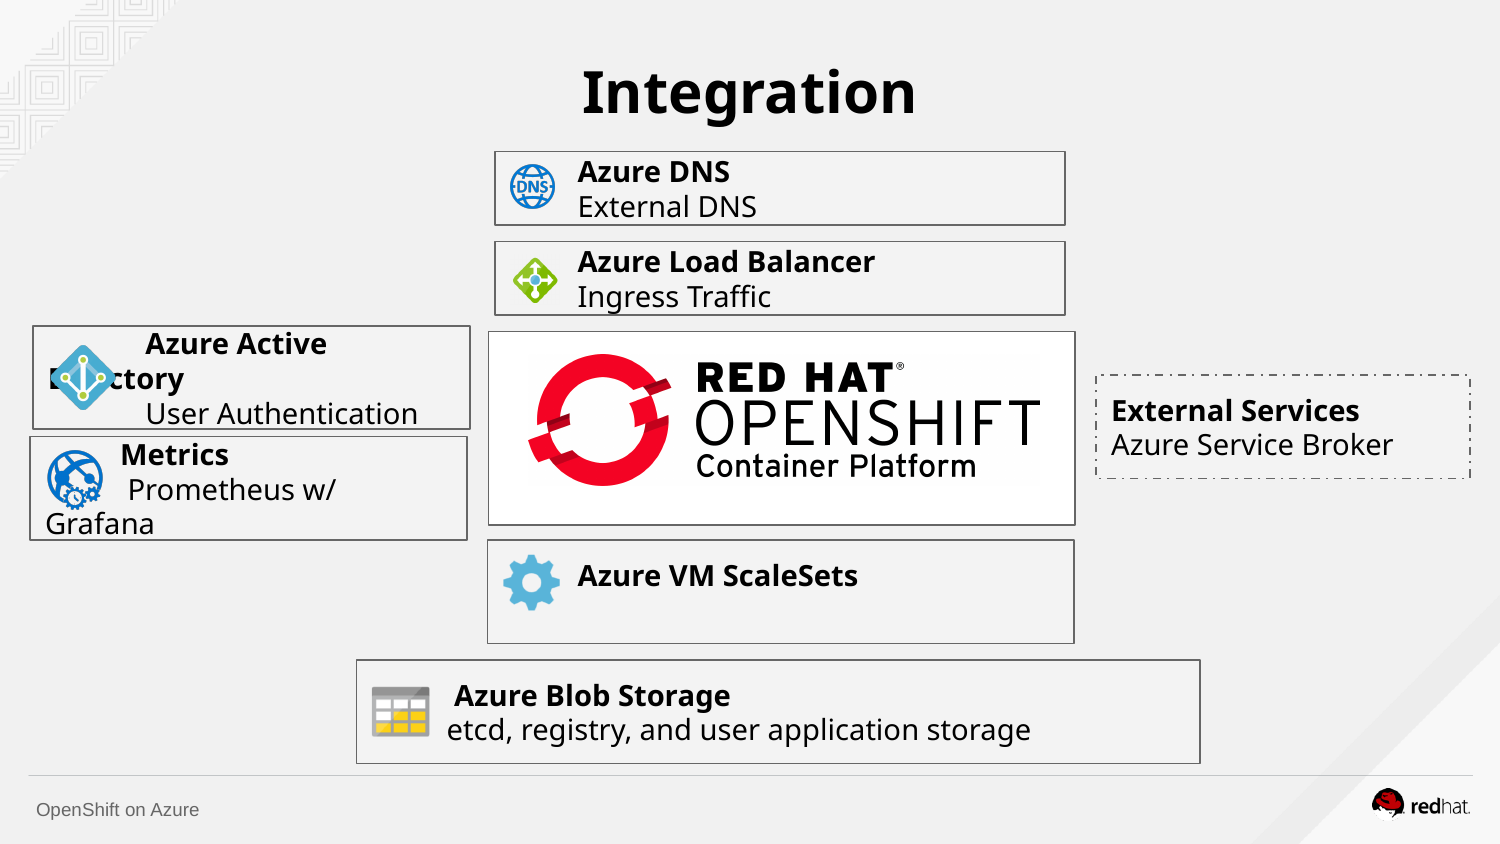

Integration
 Azure DNS
 External DNS
 Azure Load Balancer
 Ingress Traffic
 Azure Active Directory
 User Authentication
External Services
Azure Service Broker
Metrics
 Prometheus w/ Grafana
 Azure VM ScaleSets
 Azure Blob Storage
 etcd, registry, and user application storage